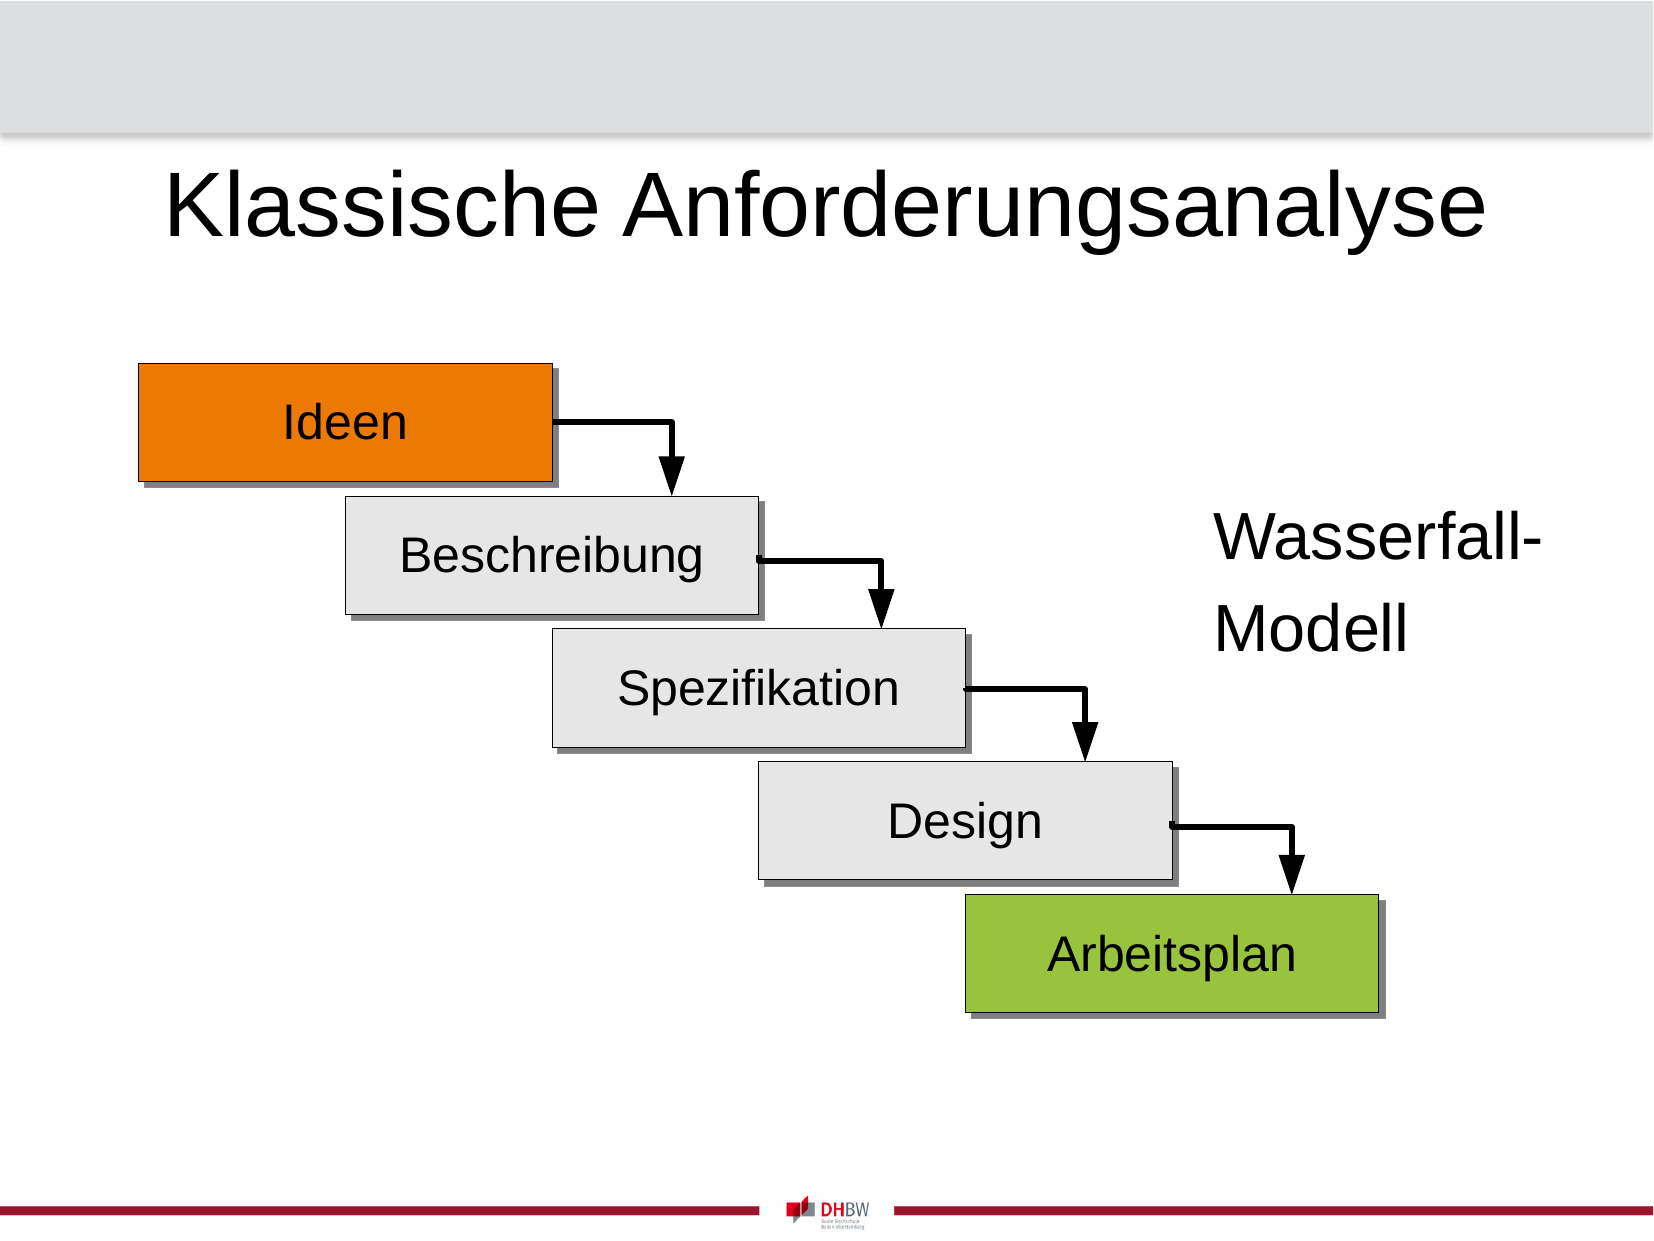

# Klassische Anforderungsanalyse
Ideen
Beschreibung
Wasserfall-
Modell
Spezifikation
Design
Arbeitsplan